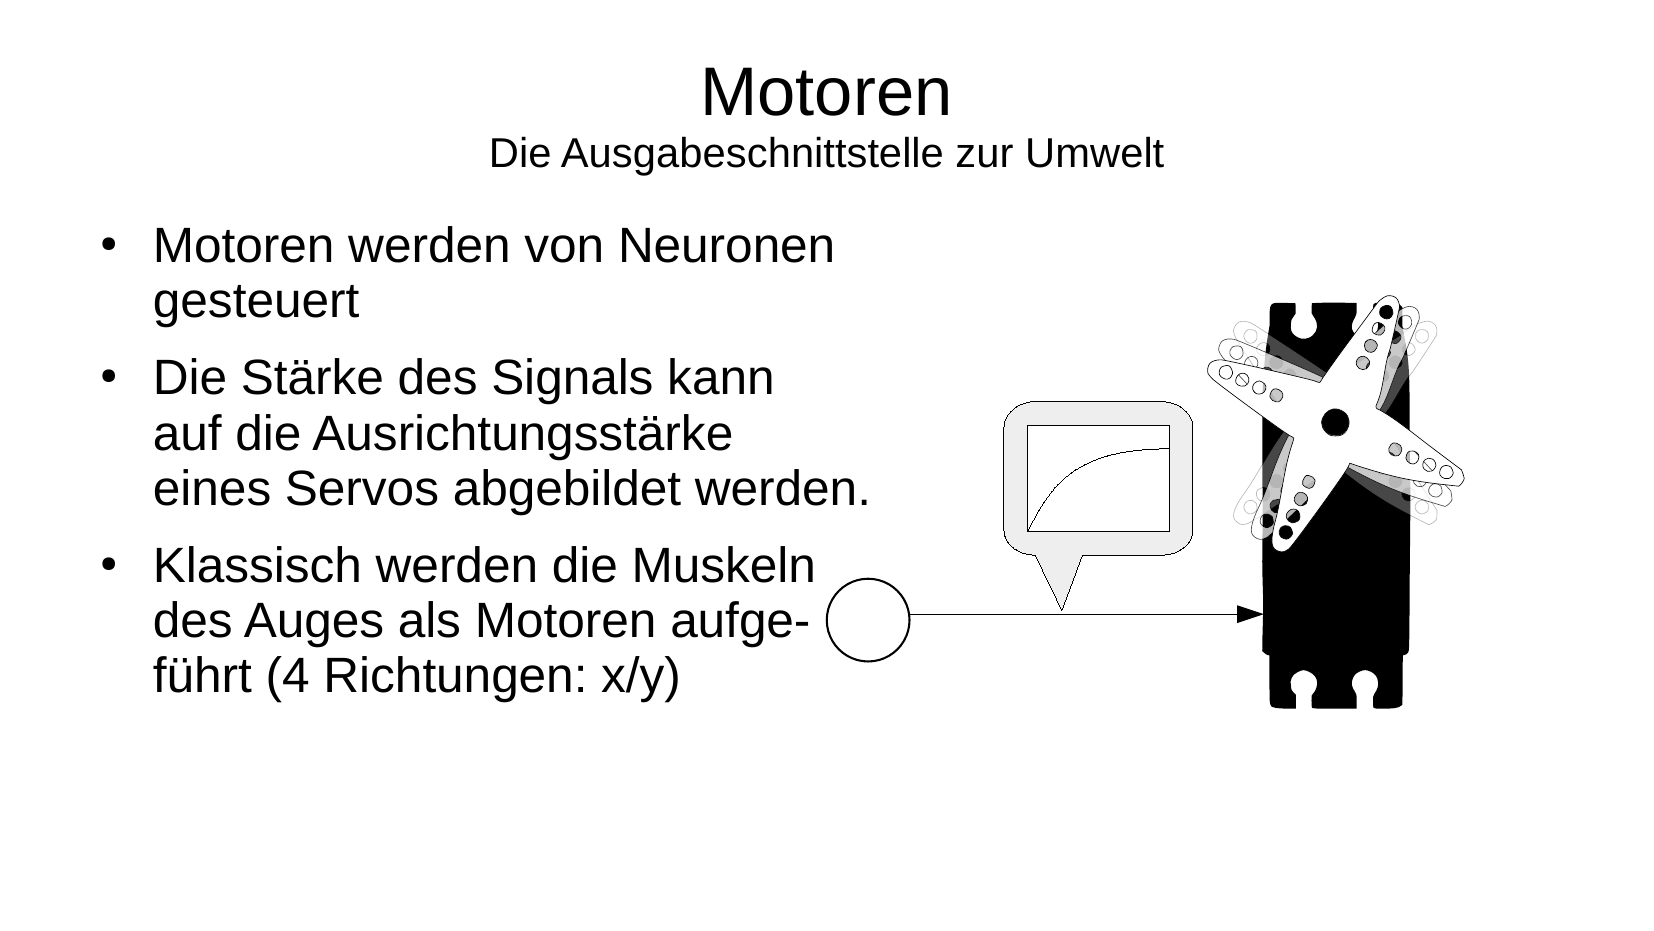

# Motoren Die Ausgabeschnittstelle zur Umwelt
Motoren werden von Neuronen
gesteuert
Die Stärke des Signals kann
auf die Ausrichtungsstärke
eines Servos abgebildet werden.
Klassisch werden die Muskeln
des Auges als Motoren aufge-
führt (4 Richtungen: x/y)